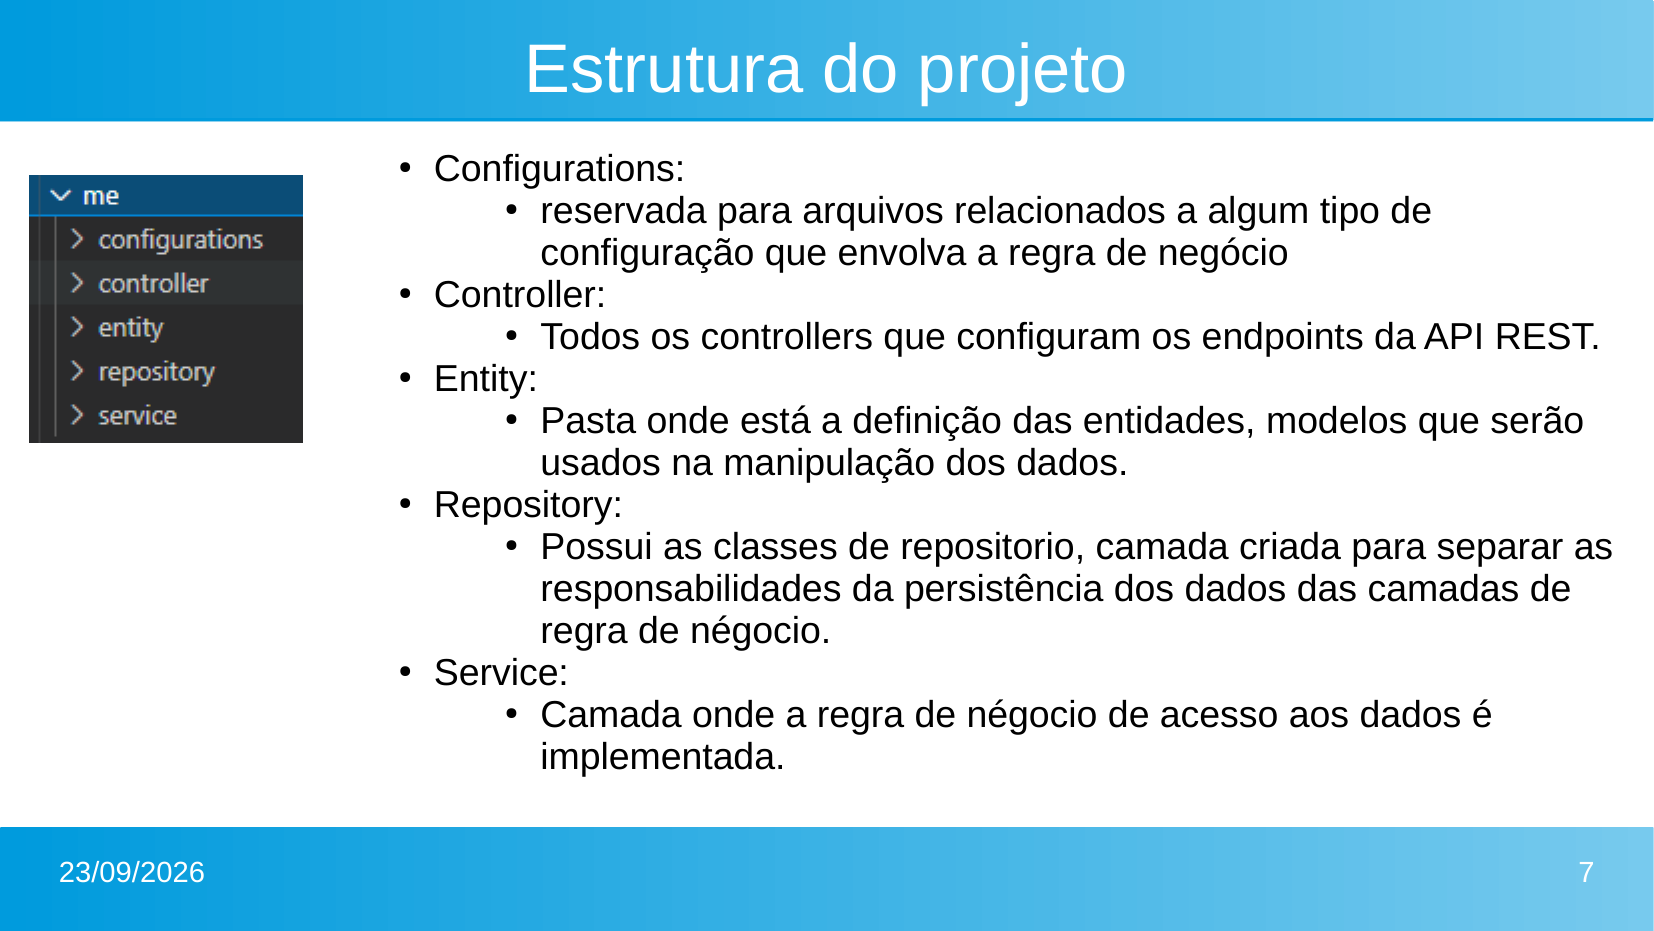

# Estrutura do projeto
Configurations:
reservada para arquivos relacionados a algum tipo de configuração que envolva a regra de negócio
Controller:
Todos os controllers que configuram os endpoints da API REST.
Entity:
Pasta onde está a definição das entidades, modelos que serão usados na manipulação dos dados.
Repository:
Possui as classes de repositorio, camada criada para separar as responsabilidades da persistência dos dados das camadas de regra de négocio.
Service:
Camada onde a regra de négocio de acesso aos dados é implementada.
7